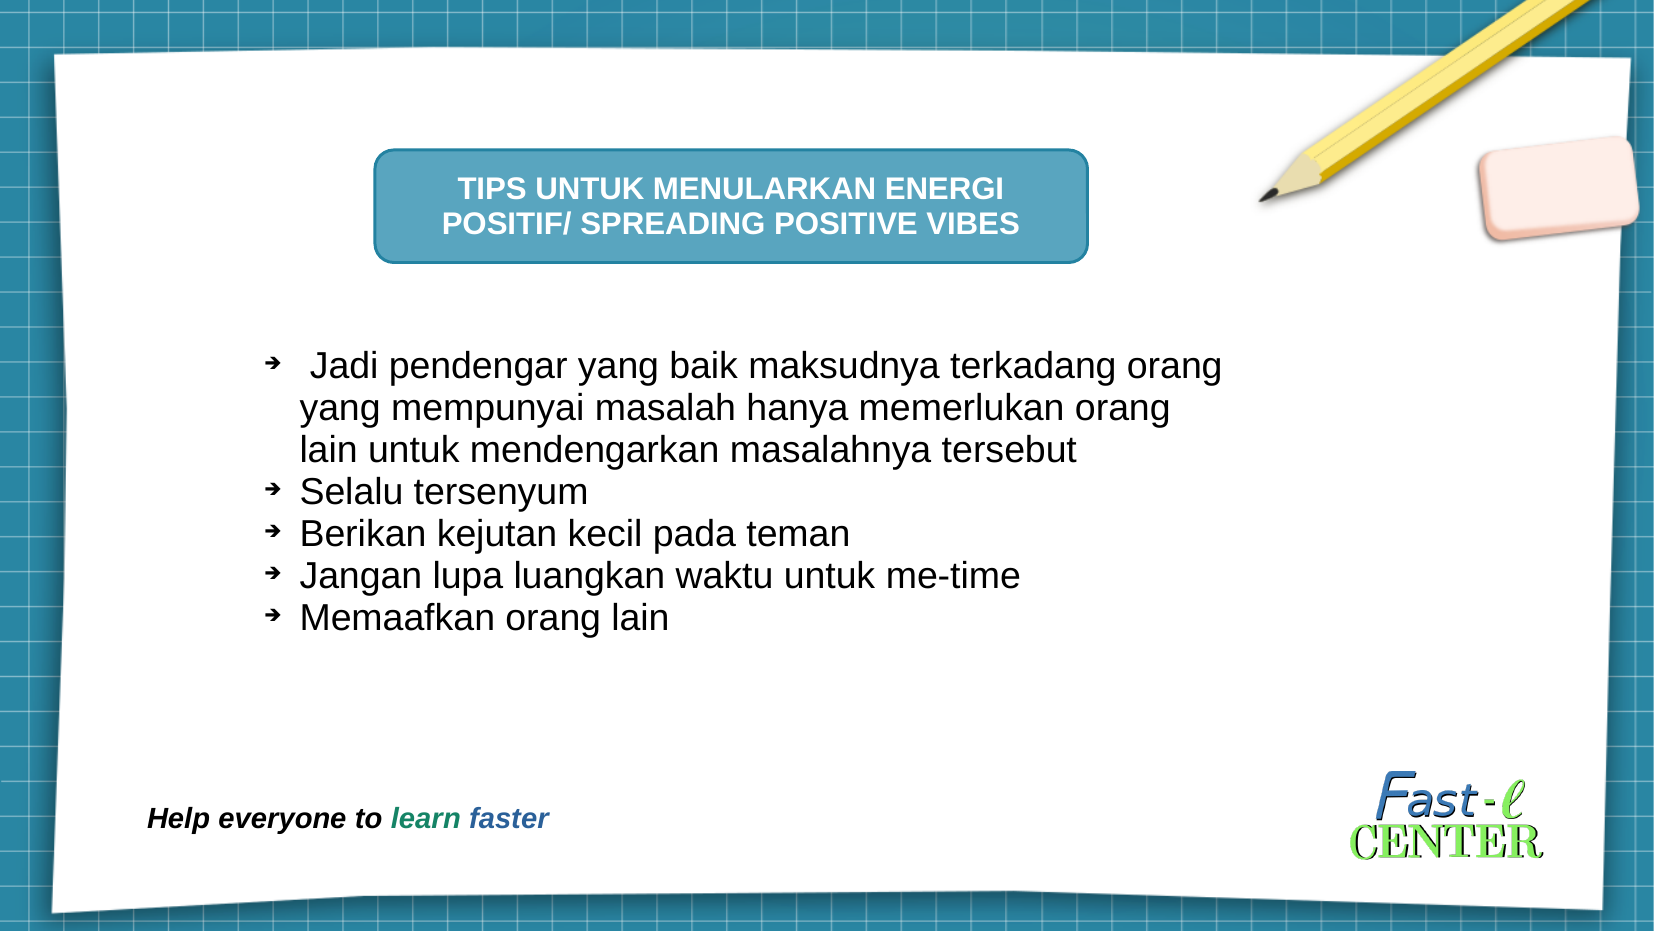

TIPS UNTUK MENULARKAN ENERGI
POSITIF/ SPREADING POSITIVE VIBES
 Jadi pendengar yang baik maksudnya terkadang orang
yang mempunyai masalah hanya memerlukan orang
lain untuk mendengarkan masalahnya tersebut
Selalu tersenyum
Berikan kejutan kecil pada teman
Jangan lupa luangkan waktu untuk me-time
Memaafkan orang lain
Help everyone to learn faster